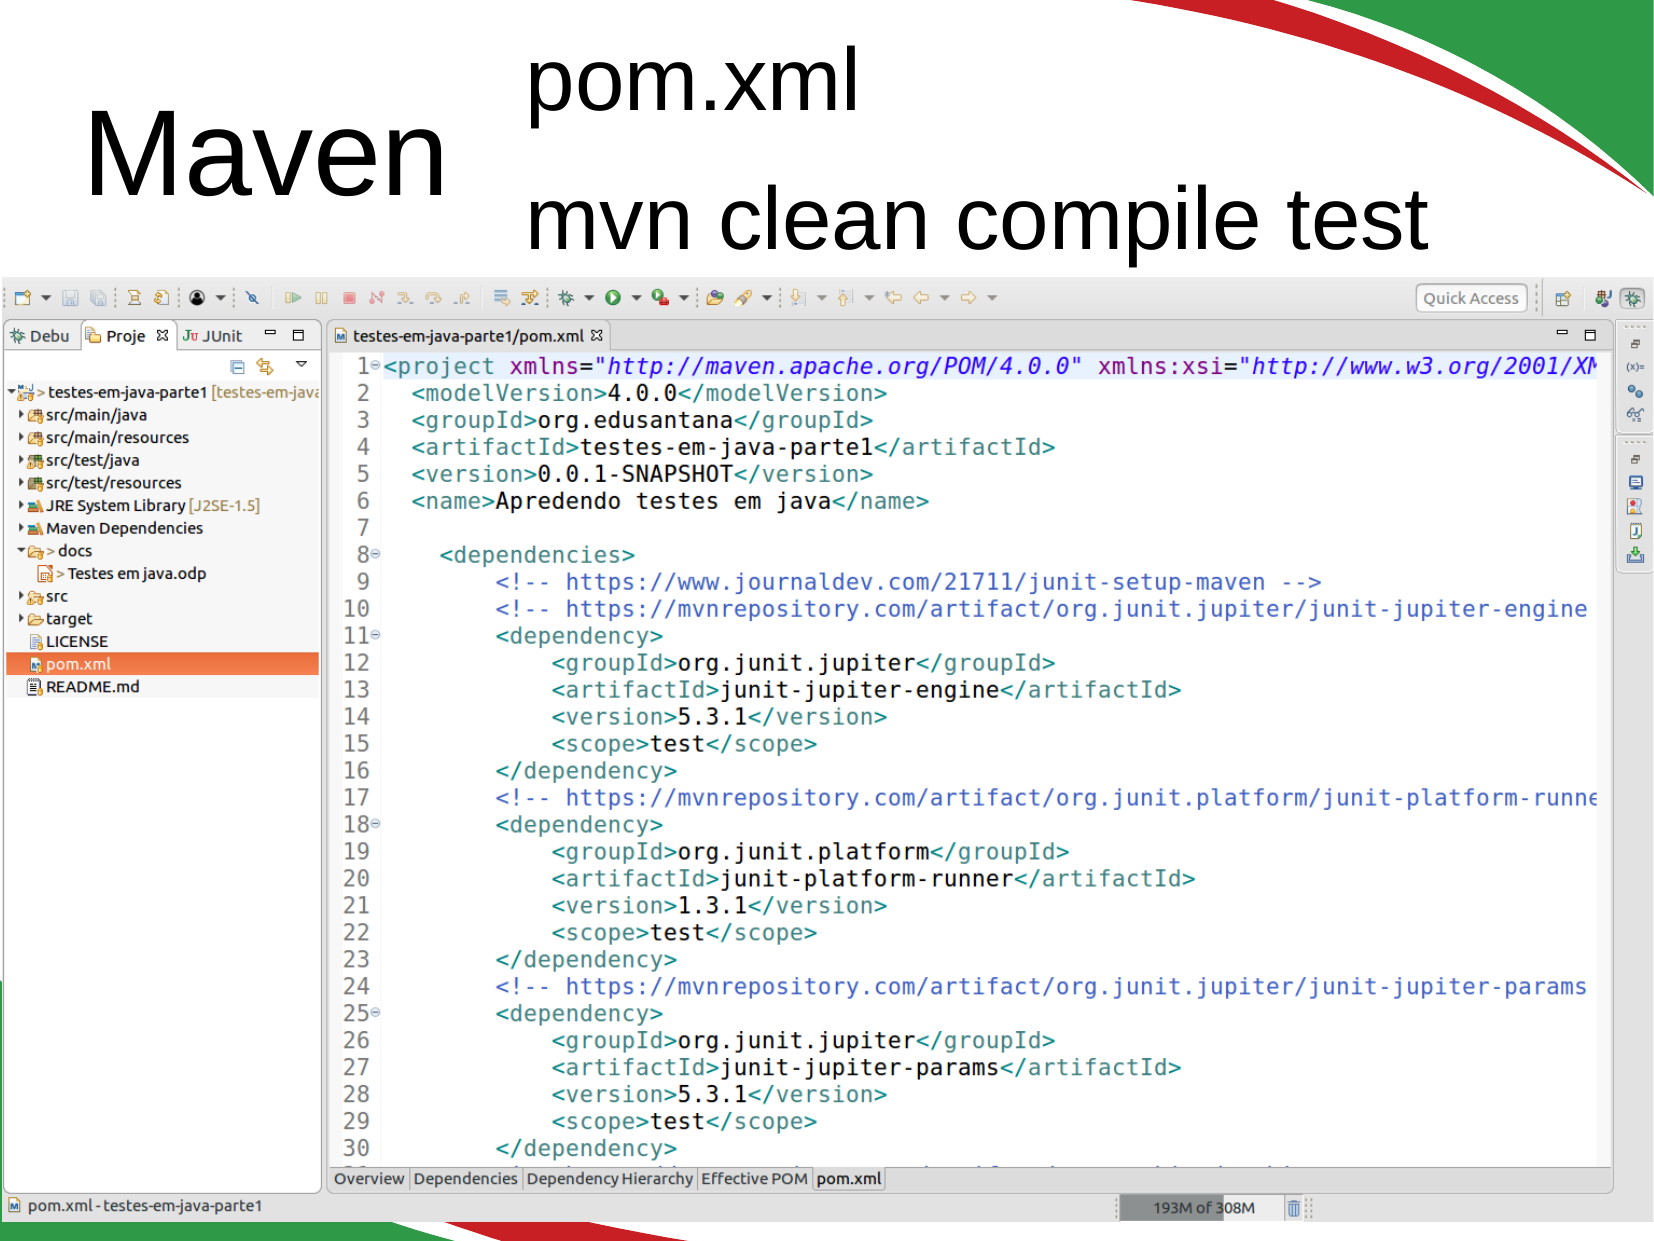

pom.xml
mvn clean compile test
# Maven